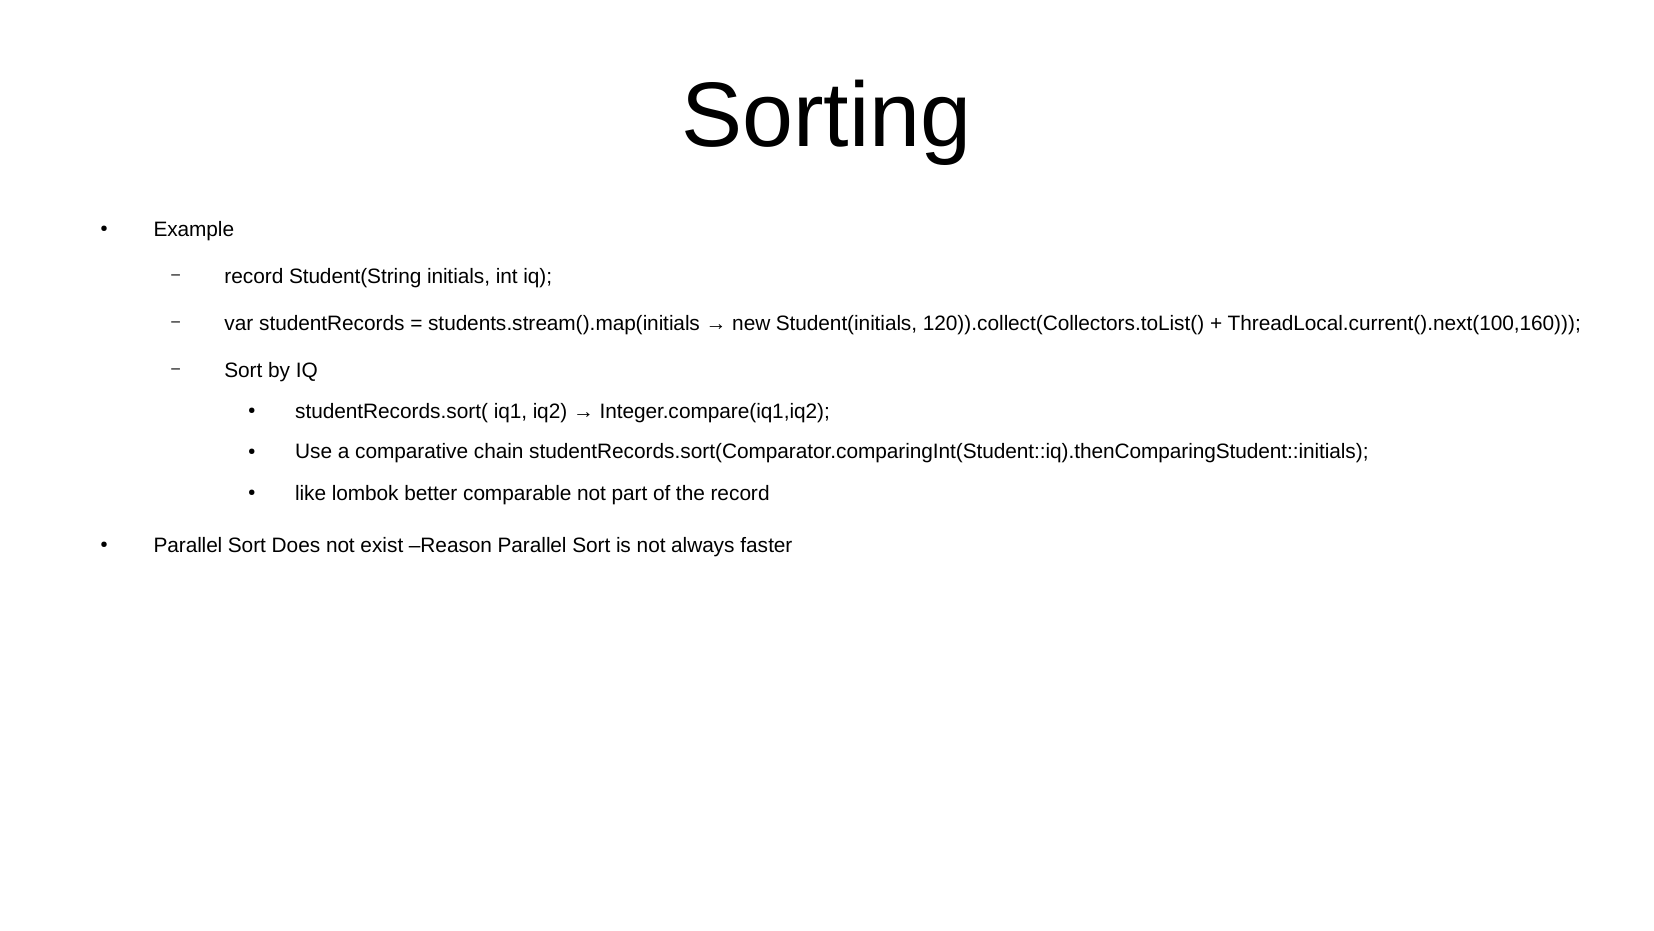

# Sorting
Example
record Student(String initials, int iq);
var studentRecords = students.stream().map(initials → new Student(initials, 120)).collect(Collectors.toList() + ThreadLocal.current().next(100,160)));
Sort by IQ
studentRecords.sort( iq1, iq2) → Integer.compare(iq1,iq2);
Use a comparative chain studentRecords.sort(Comparator.comparingInt(Student::iq).thenComparingStudent::initials);
like lombok better comparable not part of the record
Parallel Sort Does not exist –Reason Parallel Sort is not always faster